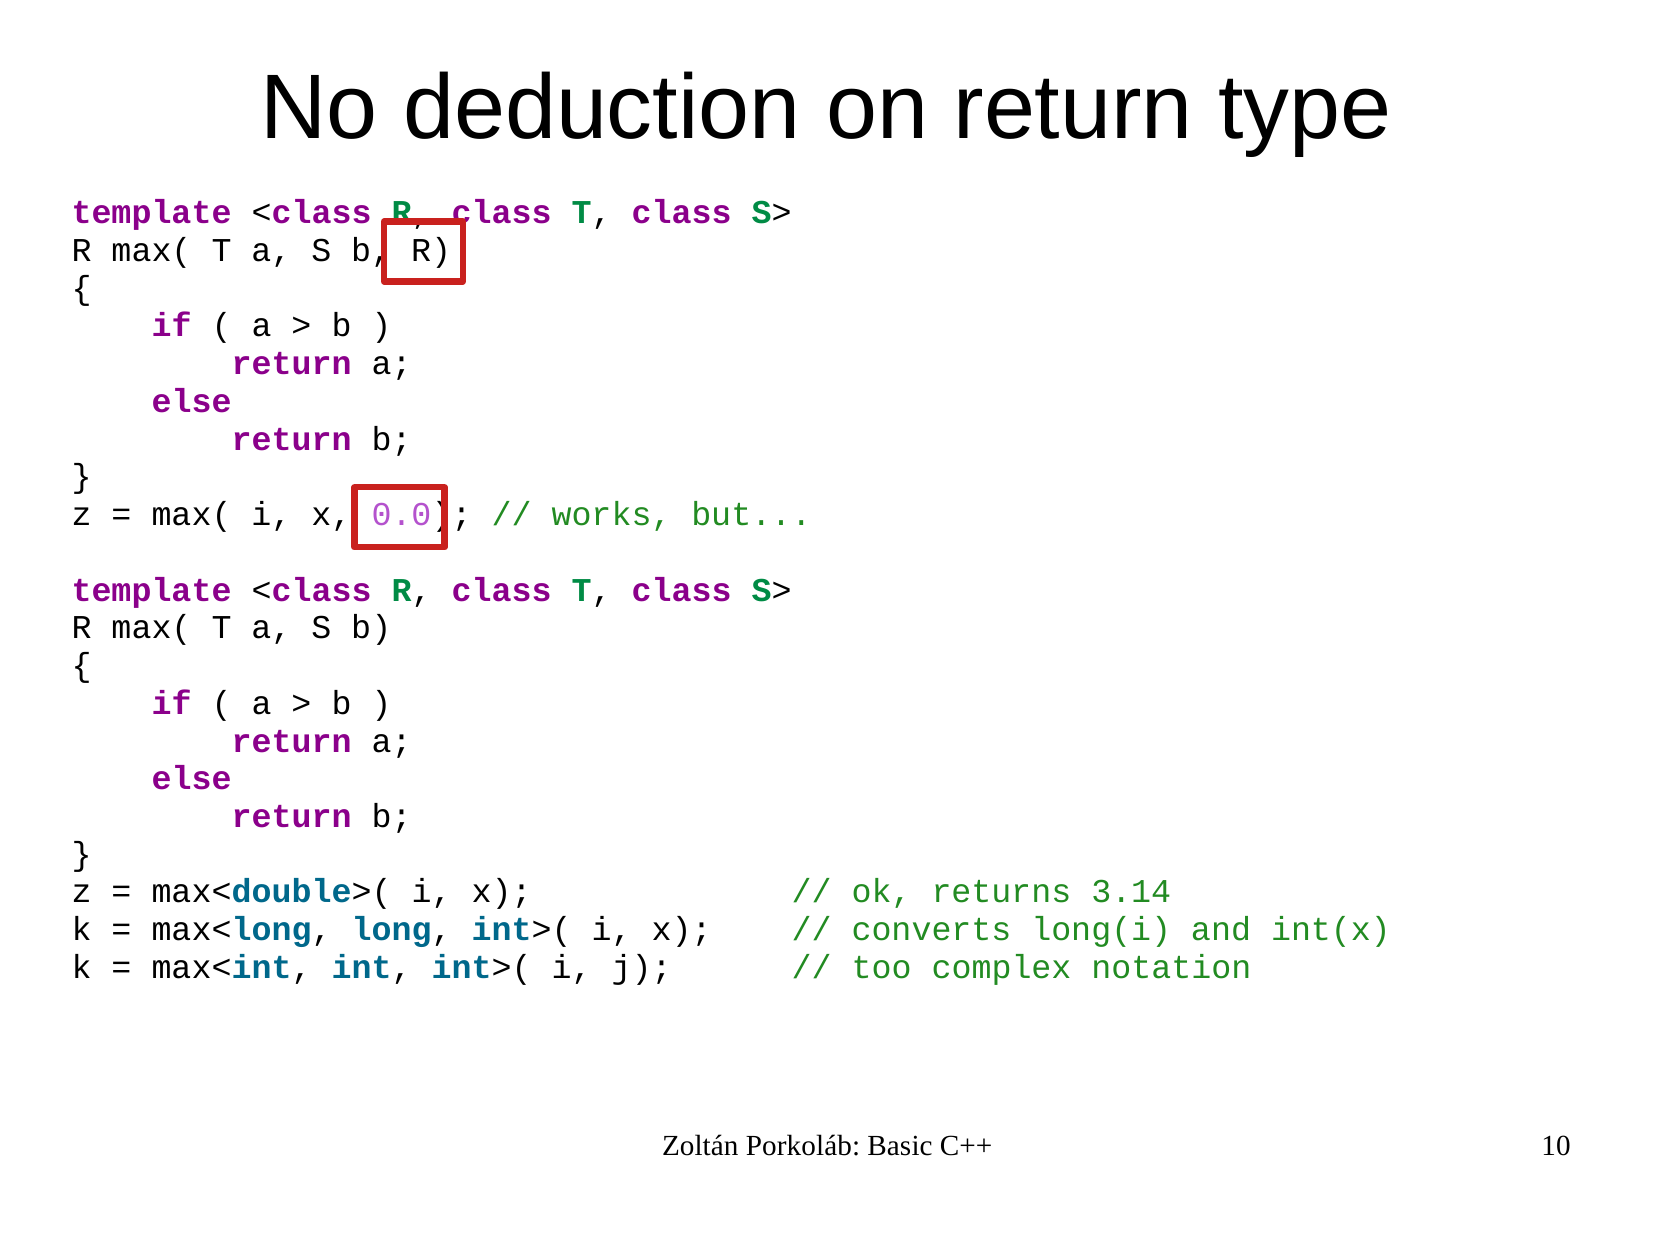

# No deduction on return type
template <class R, class T, class S>
R max( T a, S b, R)
{
 if ( a > b )
 return a;
 else
 return b;
}
z = max( i, x, 0.0); // works, but...
template <class R, class T, class S>
R max( T a, S b)
{
 if ( a > b )
 return a;
 else
 return b;
}
z = max<double>( i, x); // ok, returns 3.14
k = max<long, long, int>( i, x); // converts long(i) and int(x)
k = max<int, int, int>( i, j); // too complex notation
Zoltán Porkoláb: Basic C++
10